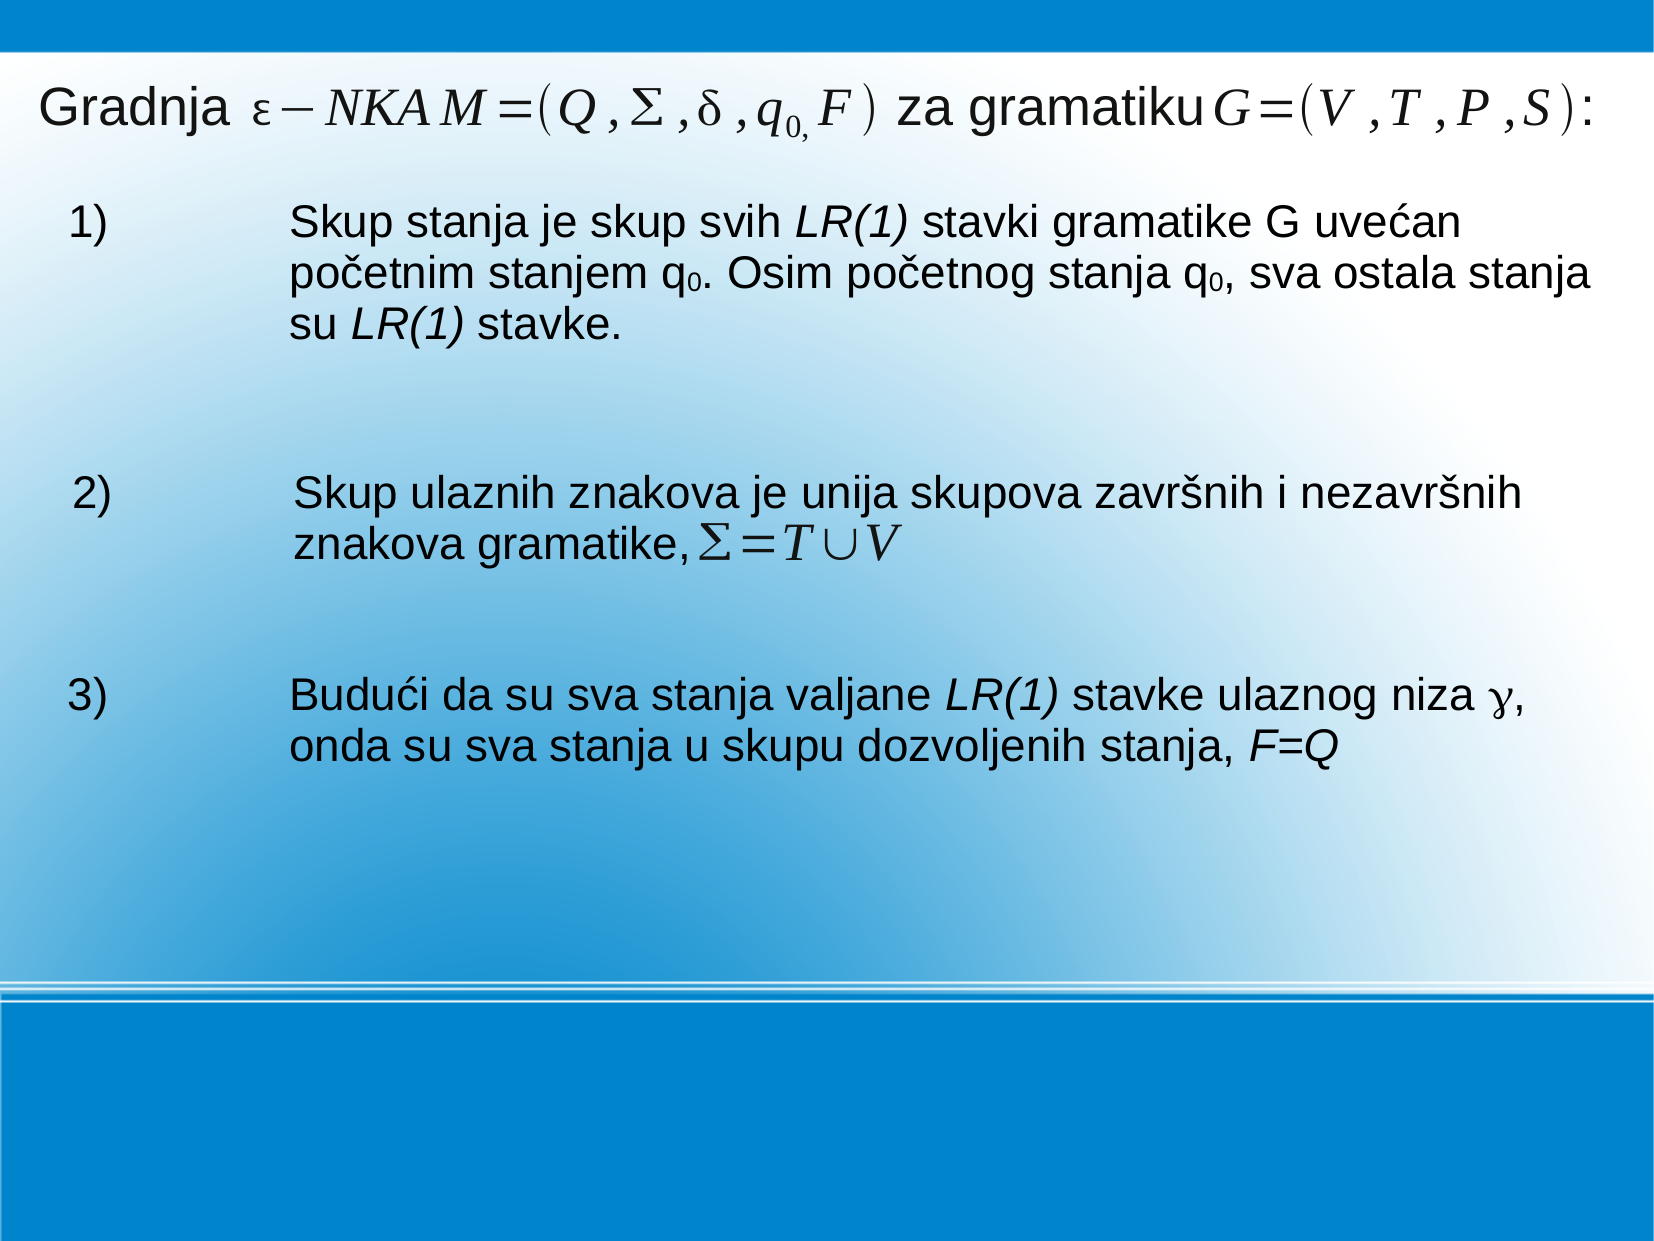

1)		Skup stanja je skup svih LR(1) stavki gramatike G uvećan
		početnim stanjem q0. Osim početnog stanja q0, sva ostala stanja
		su LR(1) stavke.
2)		Skup ulaznih znakova je unija skupova završnih i nezavršnih
		znakova gramatike,
3)		Budući da su sva stanja valjane LR(1) stavke ulaznog niza ,
		onda su sva stanja u skupu dozvoljenih stanja, F=Q